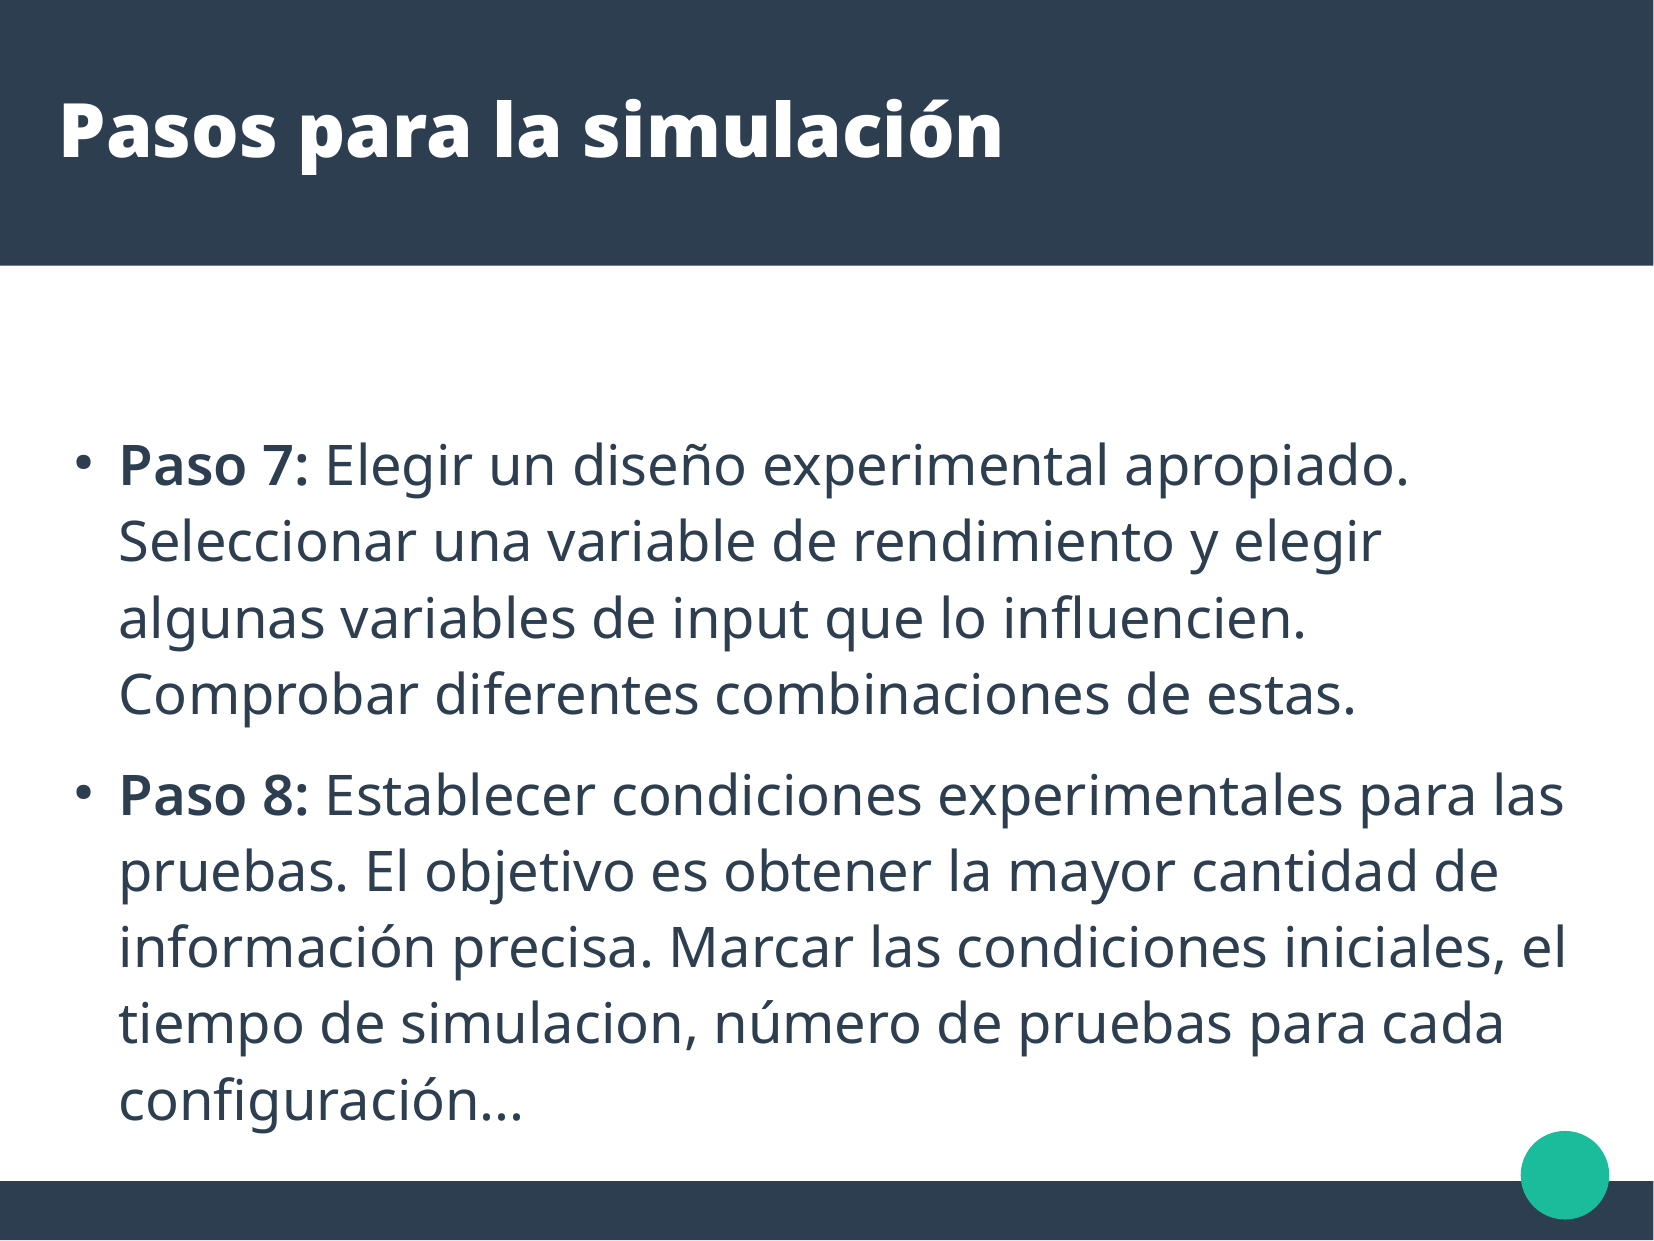

# Pasos para la simulación
Paso 7: Elegir un diseño experimental apropiado. Seleccionar una variable de rendimiento y elegir algunas variables de input que lo influencien. Comprobar diferentes combinaciones de estas.
Paso 8: Establecer condiciones experimentales para las pruebas. El objetivo es obtener la mayor cantidad de información precisa. Marcar las condiciones iniciales, el tiempo de simulacion, número de pruebas para cada configuración...